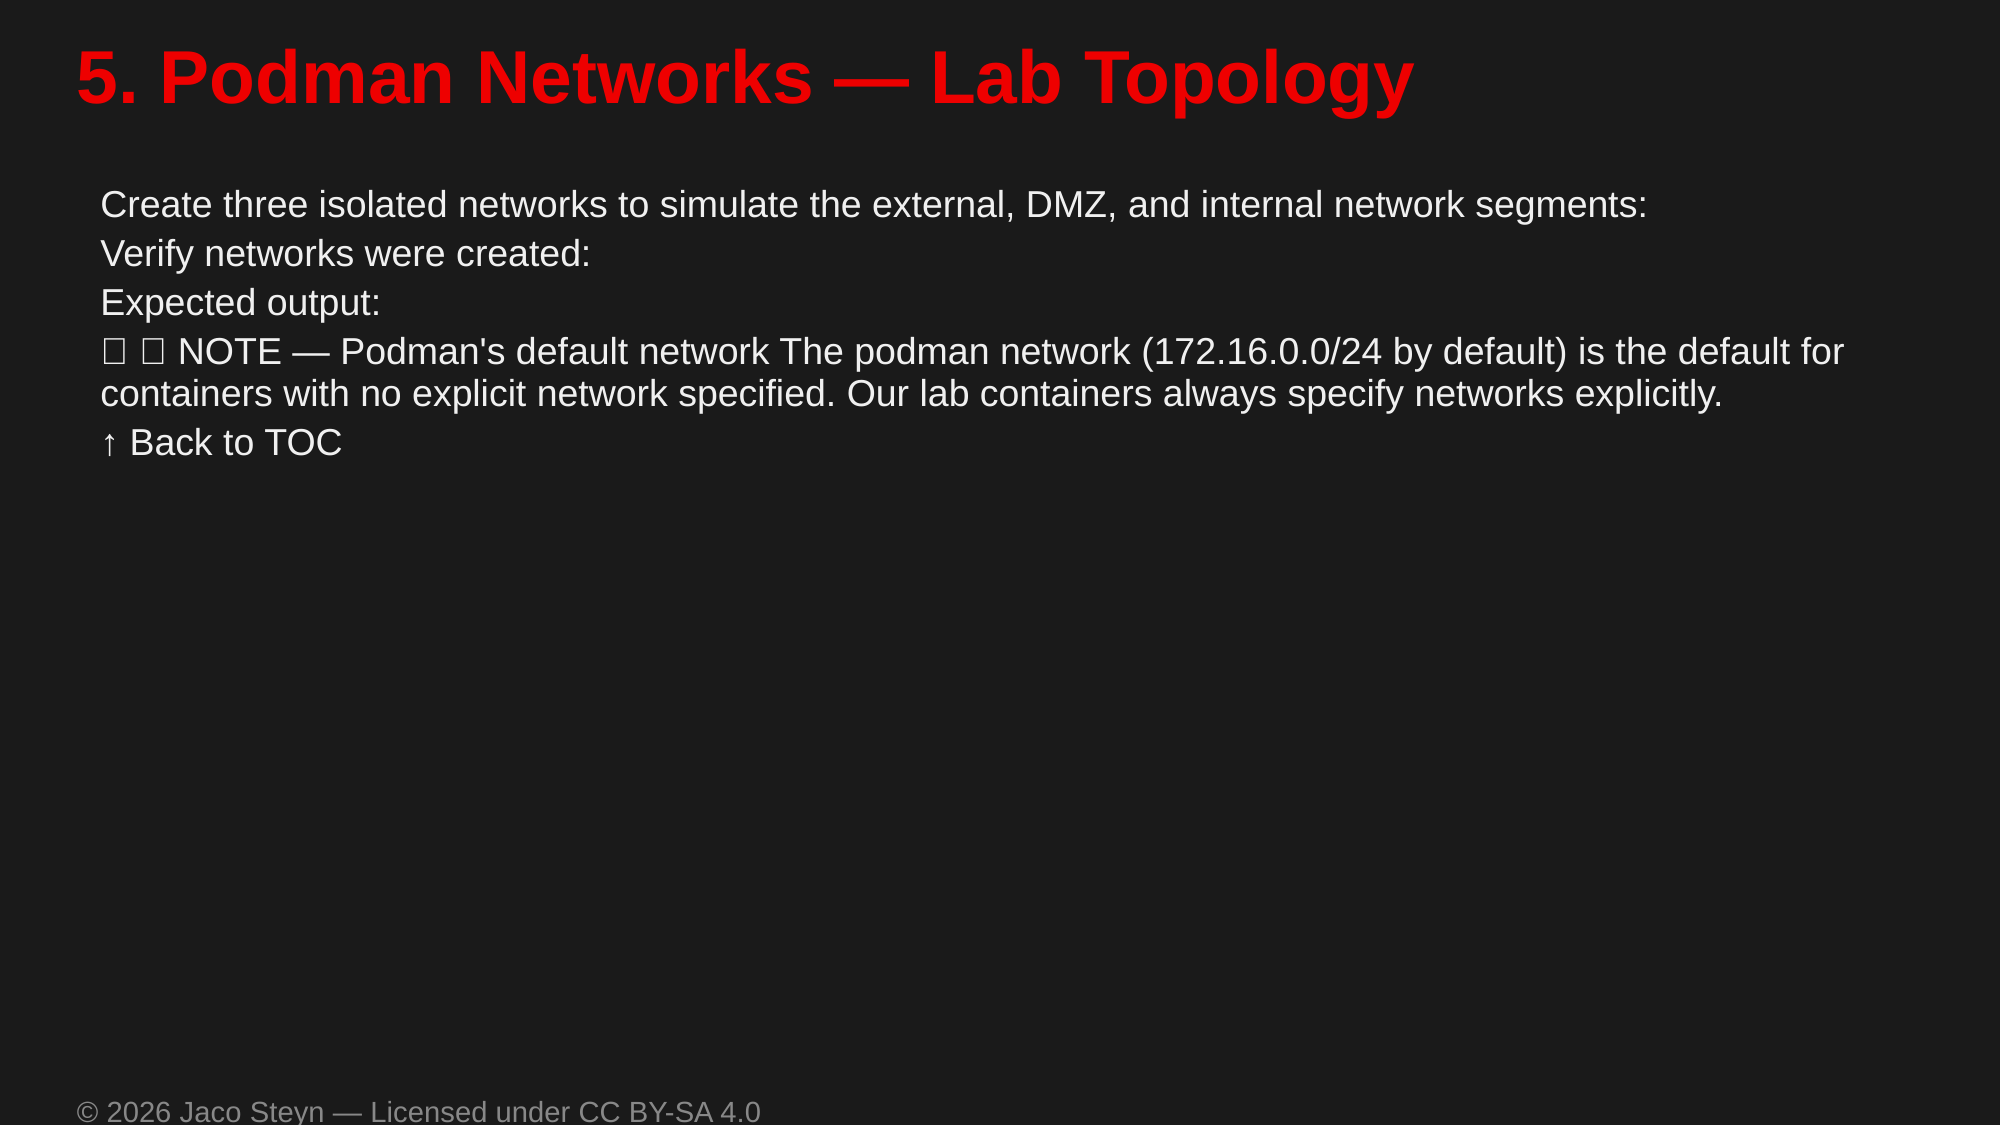

5. Podman Networks — Lab Topology
Create three isolated networks to simulate the external, DMZ, and internal network segments:
Verify networks were created:
Expected output:
💡 📝 NOTE — Podman's default network The podman network (172.16.0.0/24 by default) is the default for containers with no explicit network specified. Our lab containers always specify networks explicitly.
↑ Back to TOC
© 2026 Jaco Steyn — Licensed under CC BY-SA 4.0